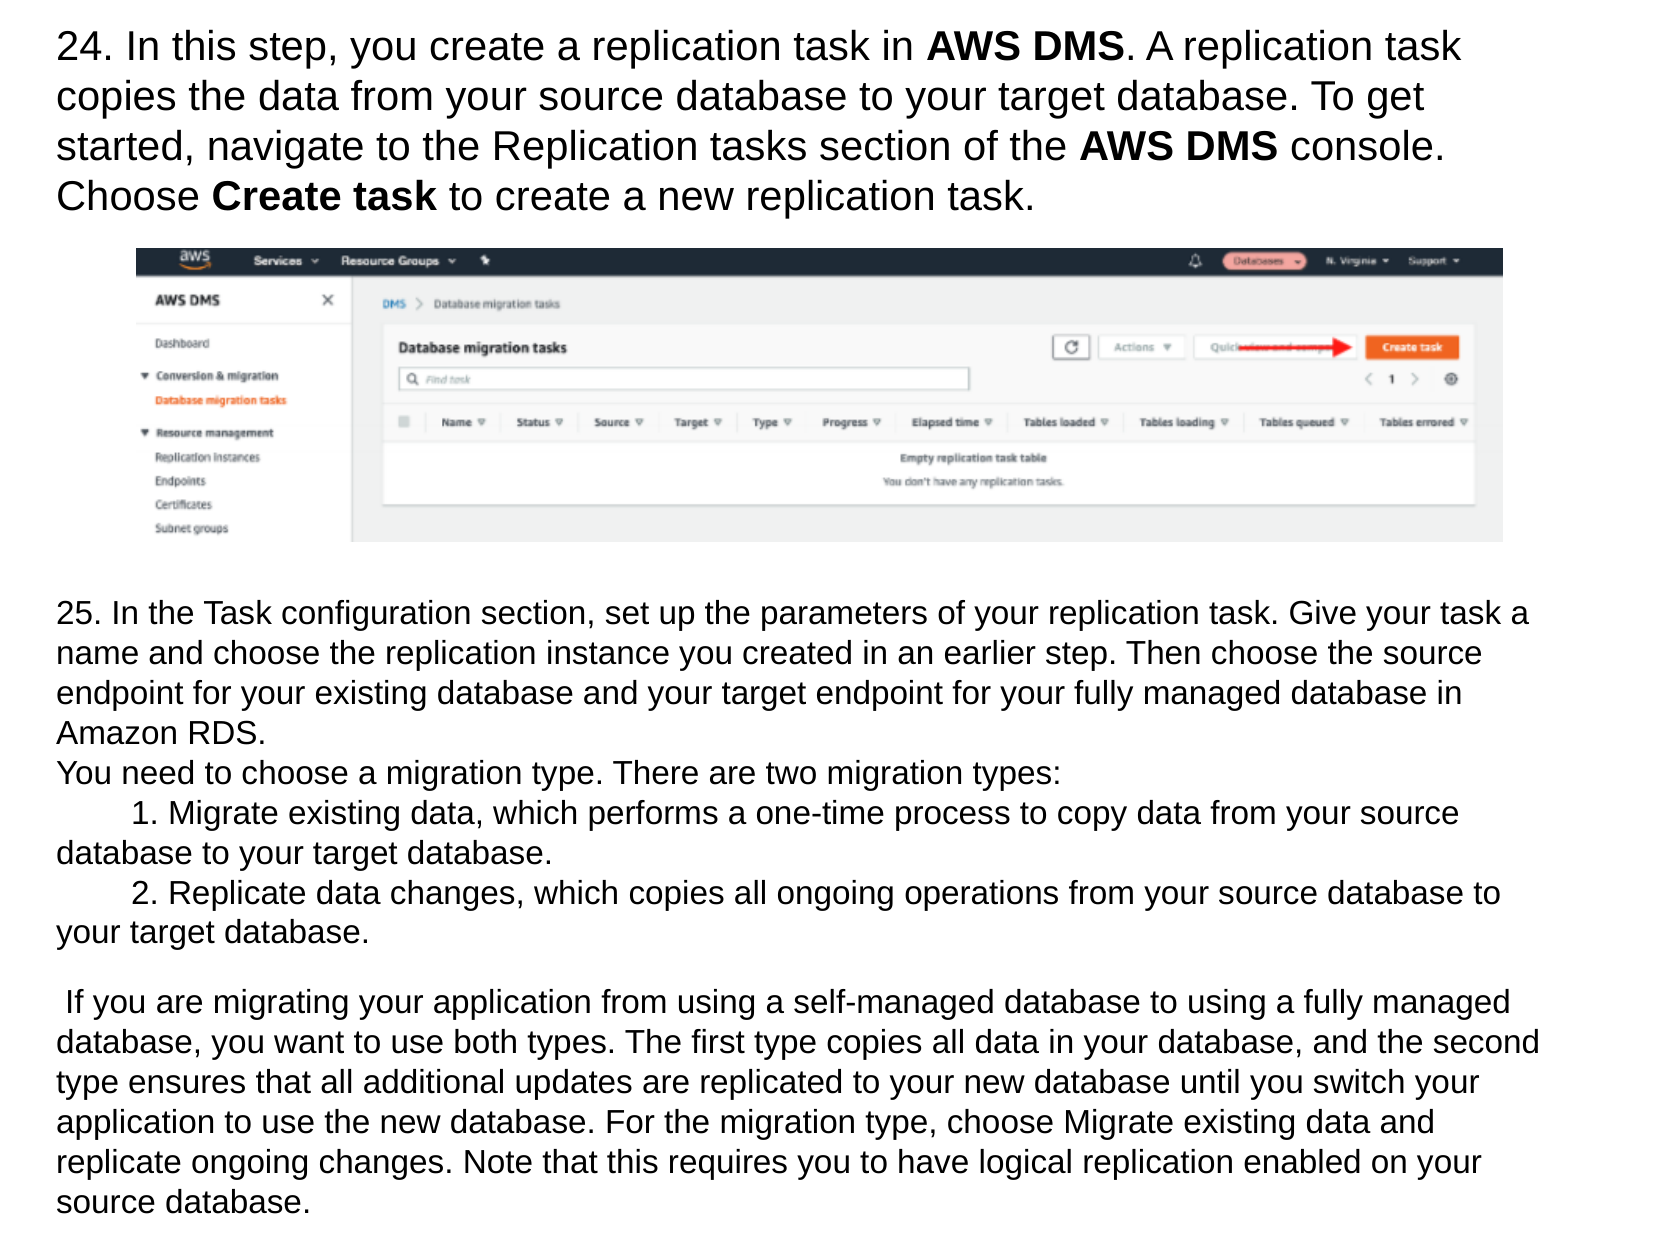

24. In this step, you create a replication task in AWS DMS. A replication task copies the data from your source database to your target database. To get started, navigate to the Replication tasks section of the AWS DMS console. Choose Create task to create a new replication task.
25. In the Task configuration section, set up the parameters of your replication task. Give your task a name and choose the replication instance you created in an earlier step. Then choose the source endpoint for your existing database and your target endpoint for your fully managed database in Amazon RDS.
You need to choose a migration type. There are two migration types:
	1. Migrate existing data, which performs a one-time process to copy data from your source database to your target database.
	2. Replicate data changes, which copies all ongoing operations from your source database to your target database.
 If you are migrating your application from using a self-managed database to using a fully managed database, you want to use both types. The first type copies all data in your database, and the second type ensures that all additional updates are replicated to your new database until you switch your application to use the new database. For the migration type, choose Migrate existing data and replicate ongoing changes. Note that this requires you to have logical replication enabled on your source database.